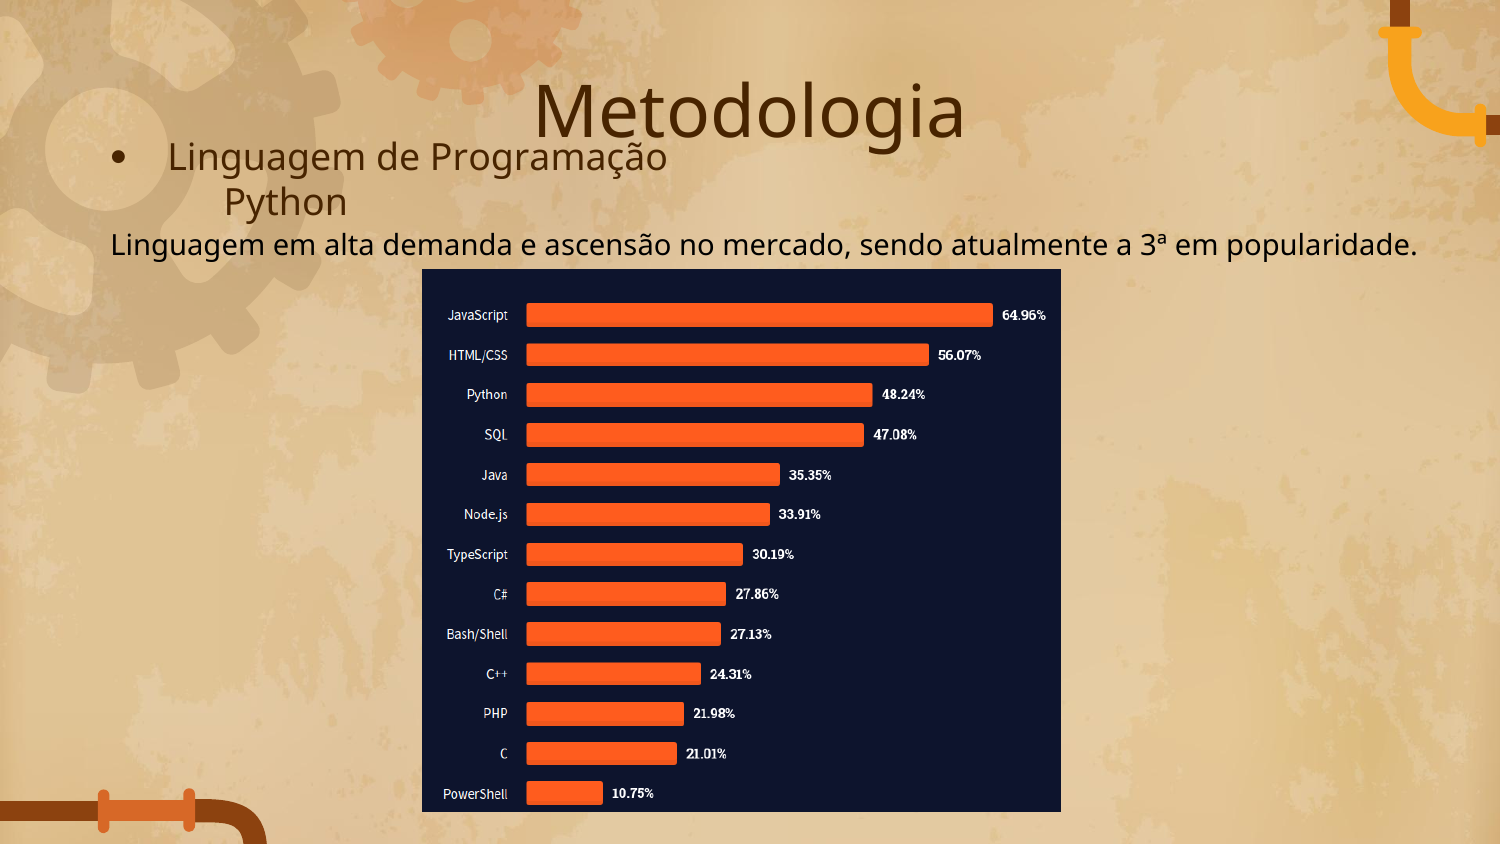

Metodologia
# Linguagem de Programação Python
Linguagem em alta demanda e ascensão no mercado, sendo atualmente a 3ª em popularidade.